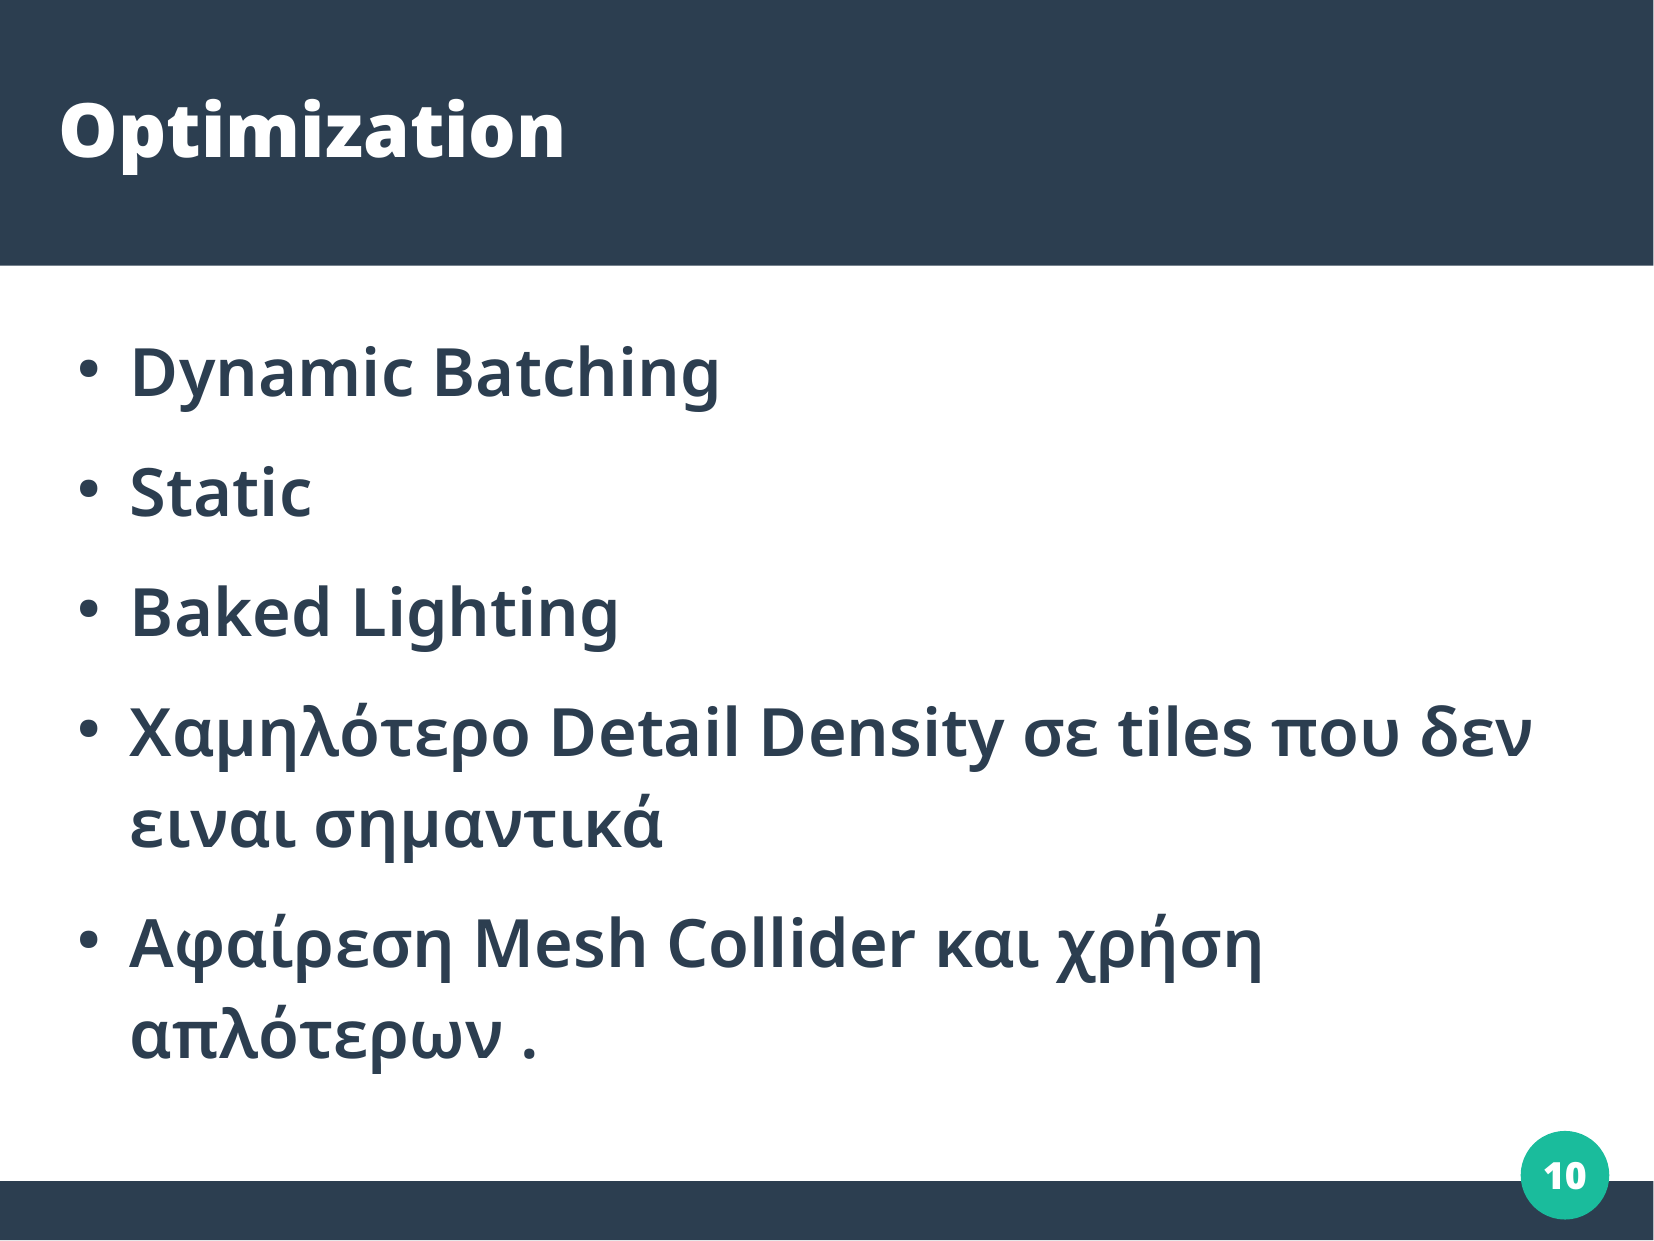

# Optimization
Dynamic Batching
Static
Baked Lighting
Χαμηλότερο Detail Density σε tiles που δεν ειναι σημαντικά
Αφαίρεση Mesh Collider και χρήση απλότερων .
10